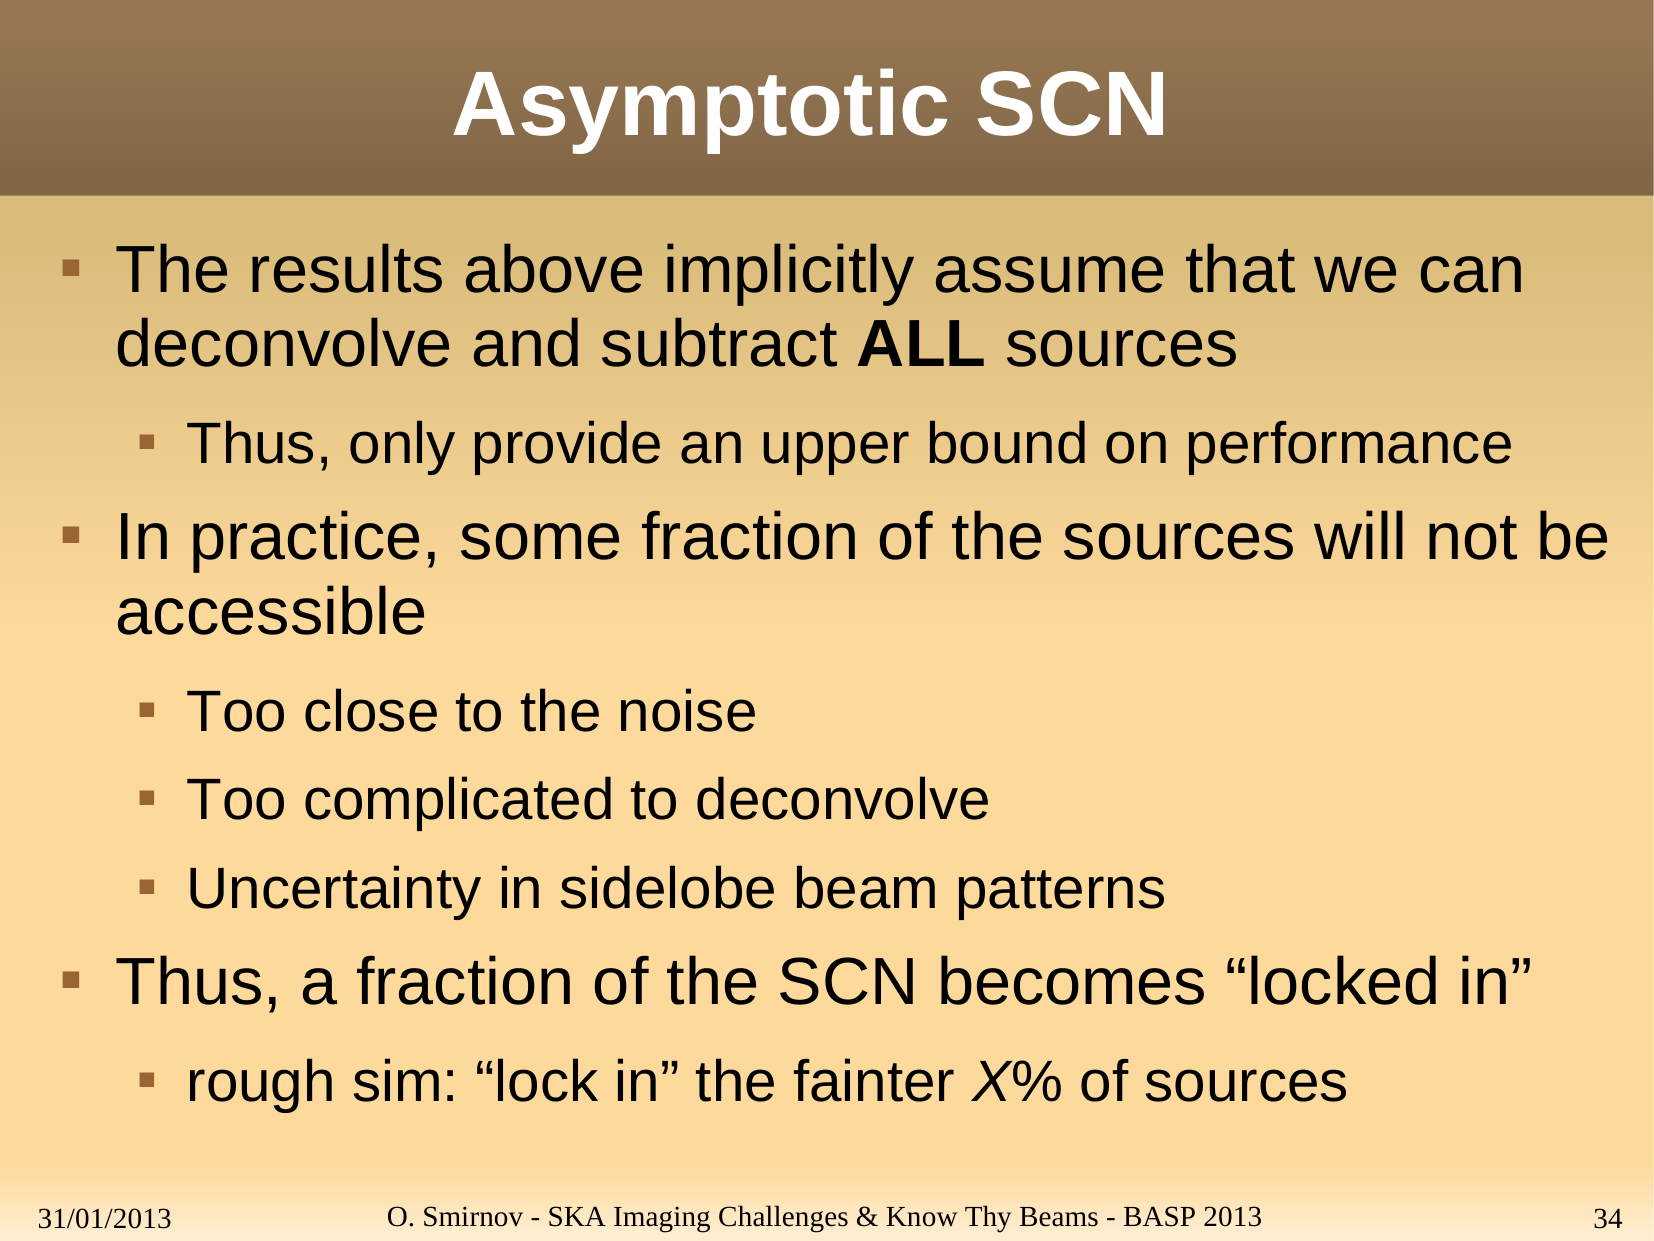

# Asymptotic SCN
The results above implicitly assume that we can deconvolve and subtract ALL sources
Thus, only provide an upper bound on performance
In practice, some fraction of the sources will not be accessible
Too close to the noise
Too complicated to deconvolve
Uncertainty in sidelobe beam patterns
Thus, a fraction of the SCN becomes “locked in”
rough sim: “lock in” the fainter X% of sources
O. Smirnov - SKA Imaging Challenges & Know Thy Beams - BASP 2013
31/01/2013
34